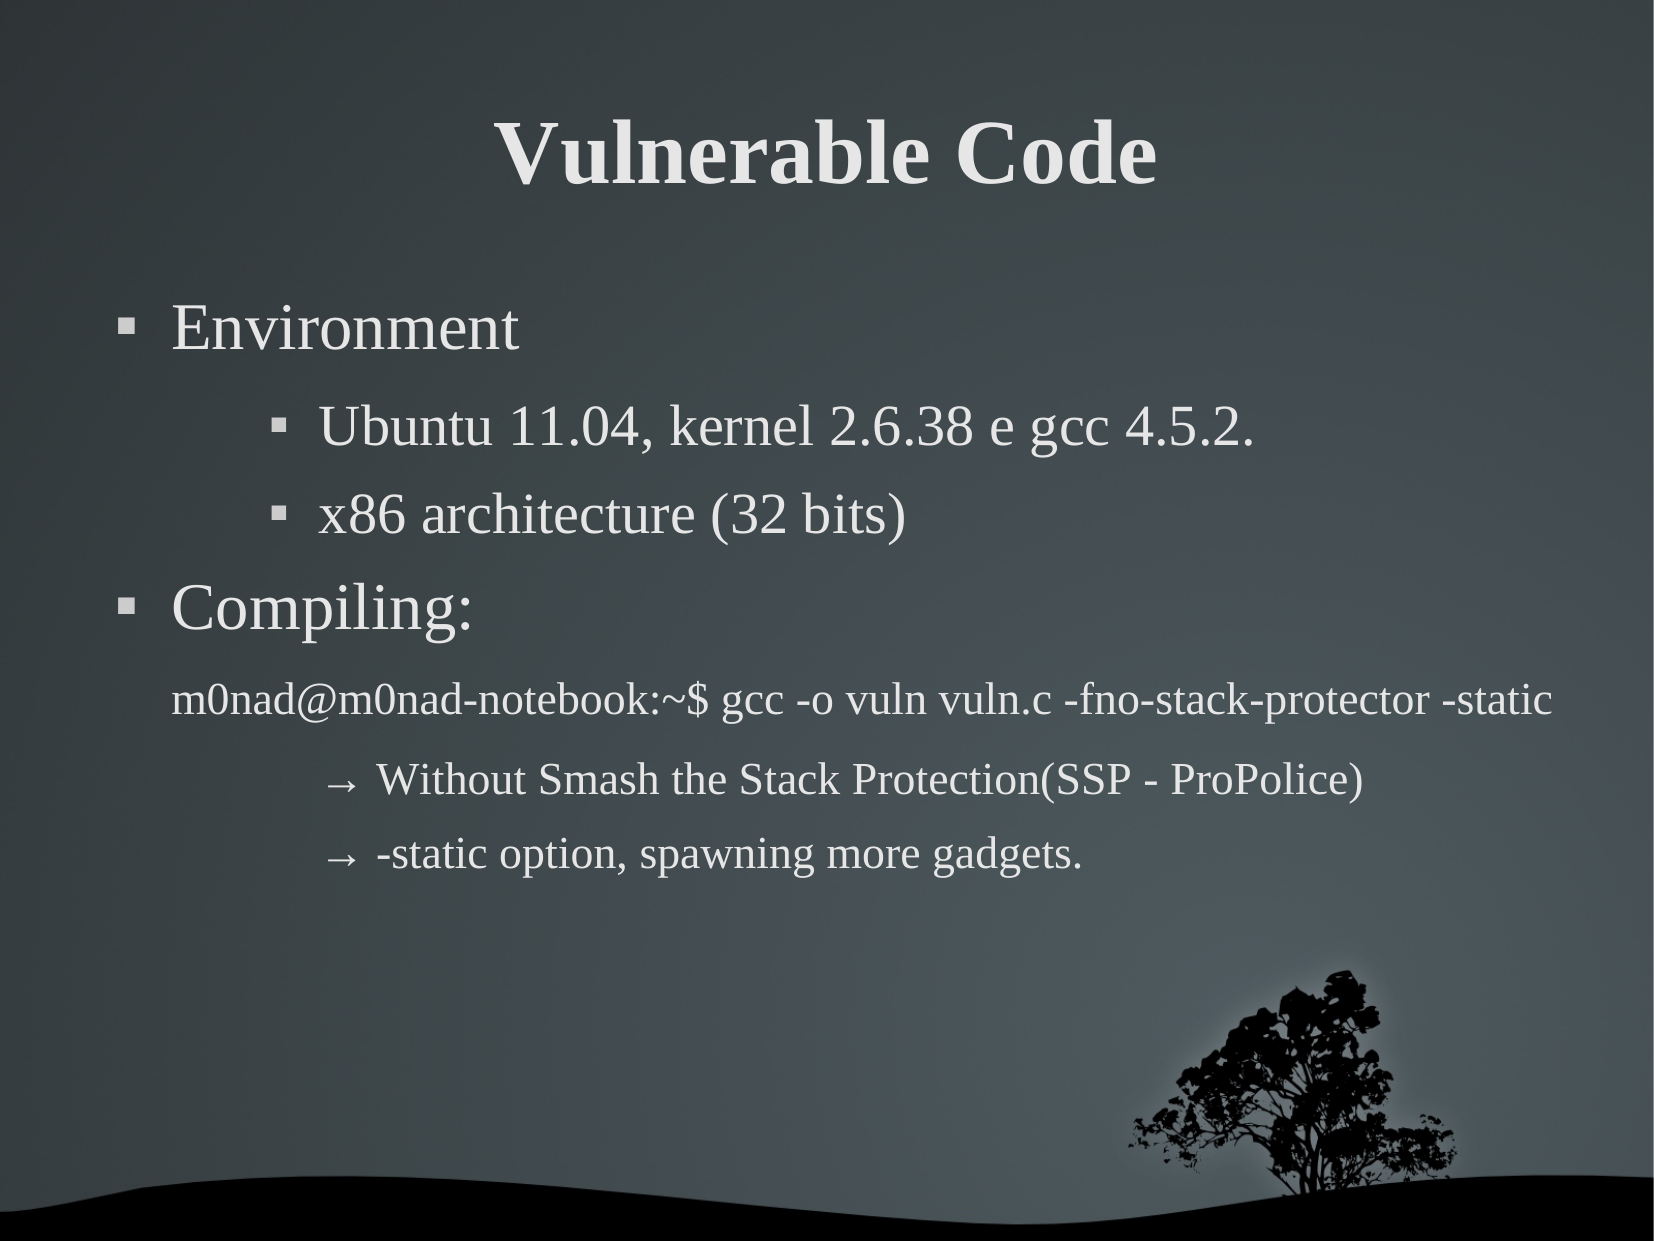

# Vulnerable Code
Environment
Ubuntu 11.04, kernel 2.6.38 e gcc 4.5.2.
x86 architecture (32 bits)
Compiling:
m0nad@m0nad-notebook:~$ gcc -o vuln vuln.c -fno-stack-protector -static
→ Without Smash the Stack Protection(SSP - ProPolice)
→ -static option, spawning more gadgets.